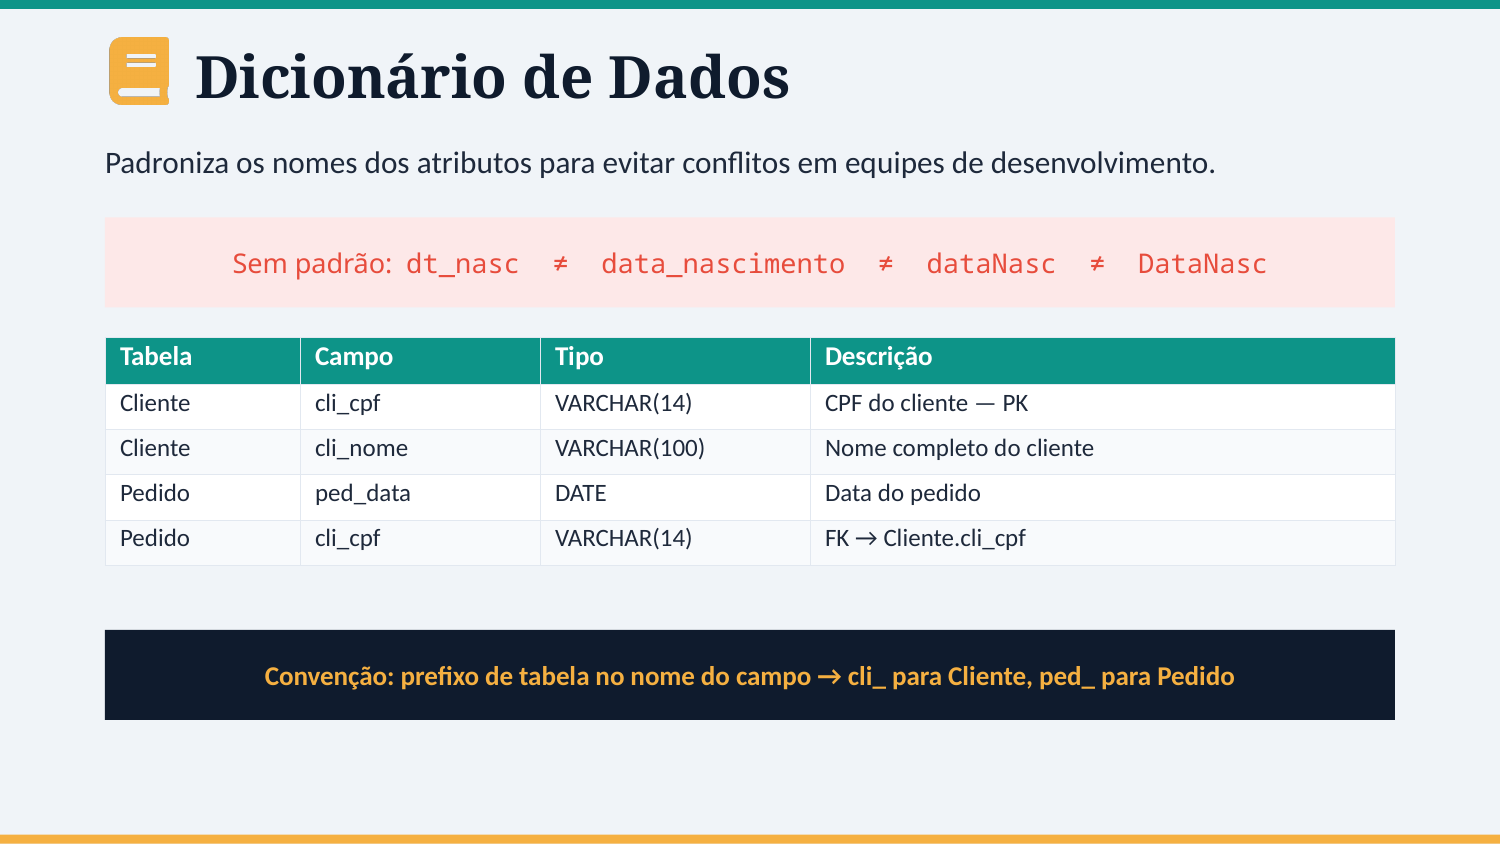

Dicionário de Dados
Padroniza os nomes dos atributos para evitar conflitos em equipes de desenvolvimento.
Sem padrão: dt_nasc ≠ data_nascimento ≠ dataNasc ≠ DataNasc
| Tabela | Campo | Tipo | Descrição |
| --- | --- | --- | --- |
| Cliente | cli\_cpf | VARCHAR(14) | CPF do cliente — PK |
| Cliente | cli\_nome | VARCHAR(100) | Nome completo do cliente |
| Pedido | ped\_data | DATE | Data do pedido |
| Pedido | cli\_cpf | VARCHAR(14) | FK → Cliente.cli\_cpf |
Convenção: prefixo de tabela no nome do campo → cli_ para Cliente, ped_ para Pedido